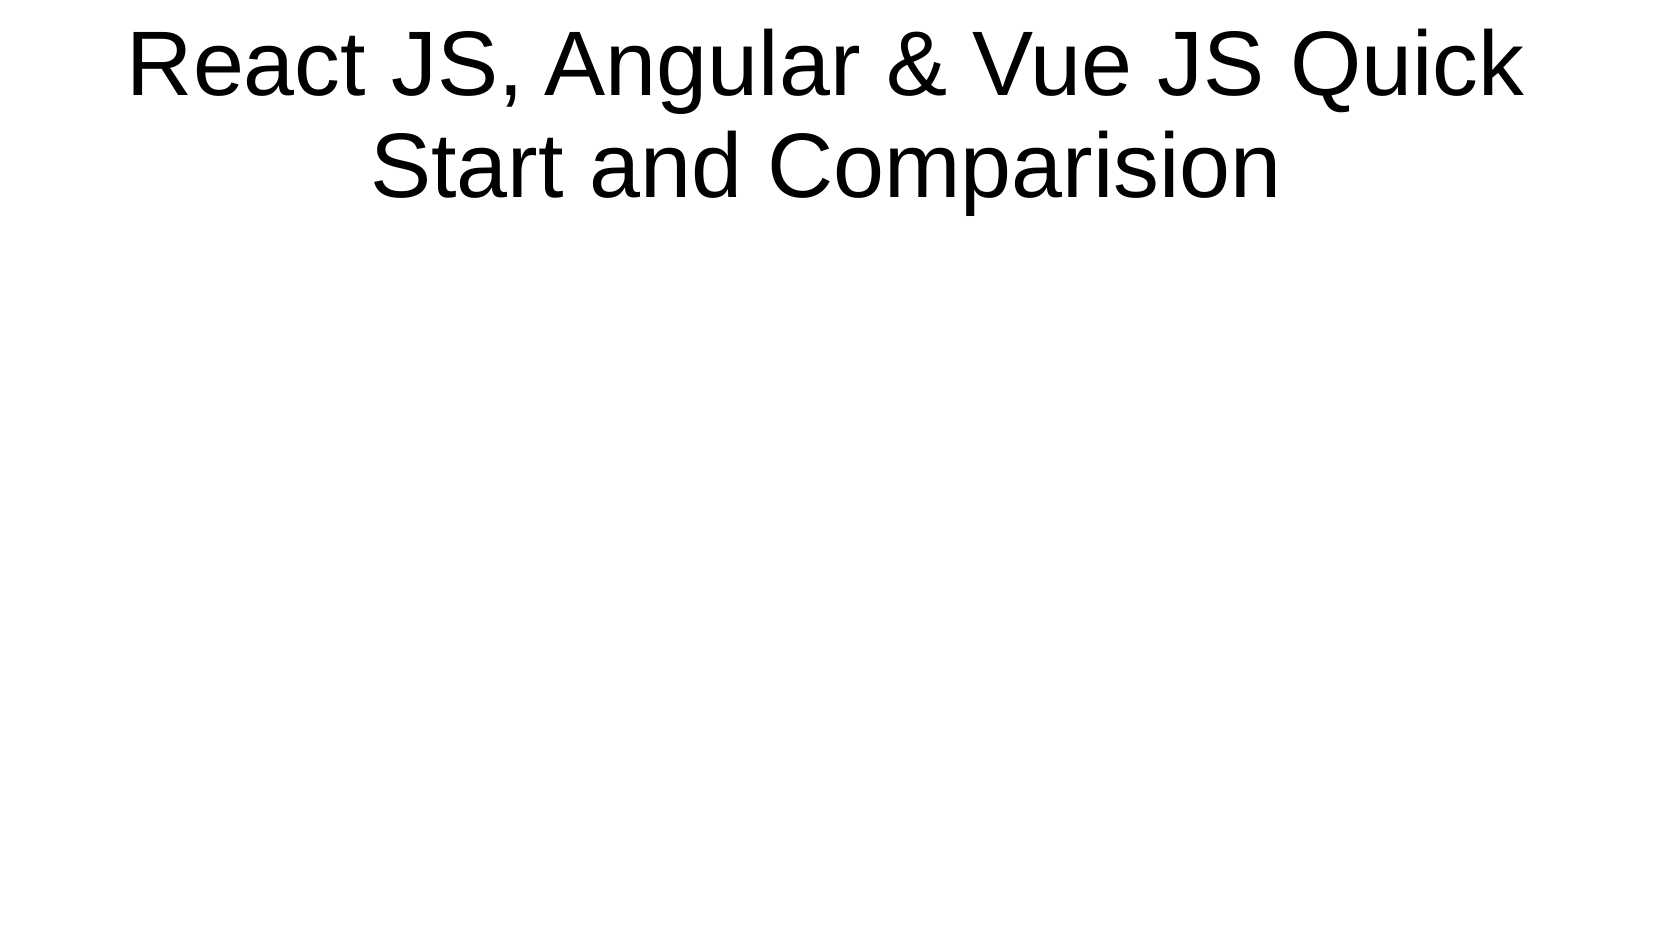

# React JS, Angular & Vue JS Quick Start and Comparision